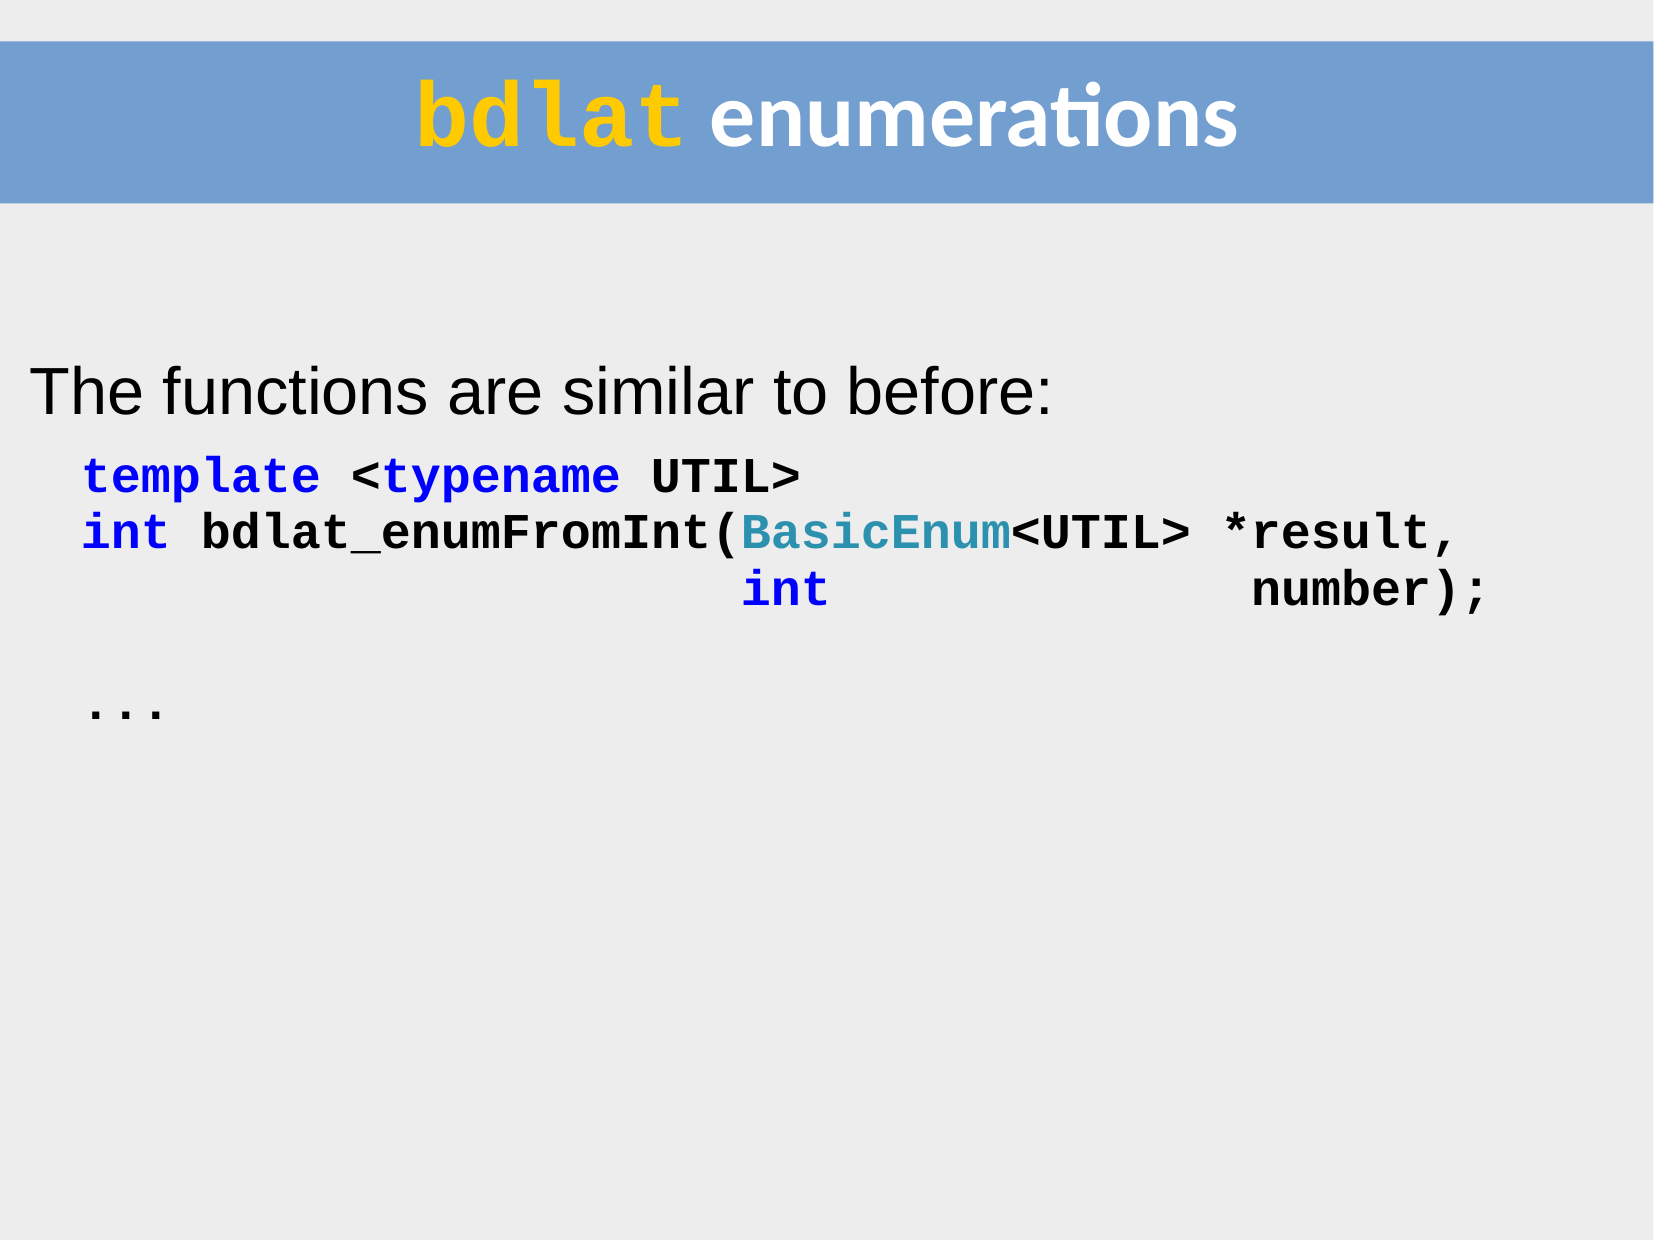

# bdlat enumerations
The functions are similar to before:
template <typename UTIL>
int bdlat_enumFromInt(BasicEnum<UTIL> *result,
 int number);
...